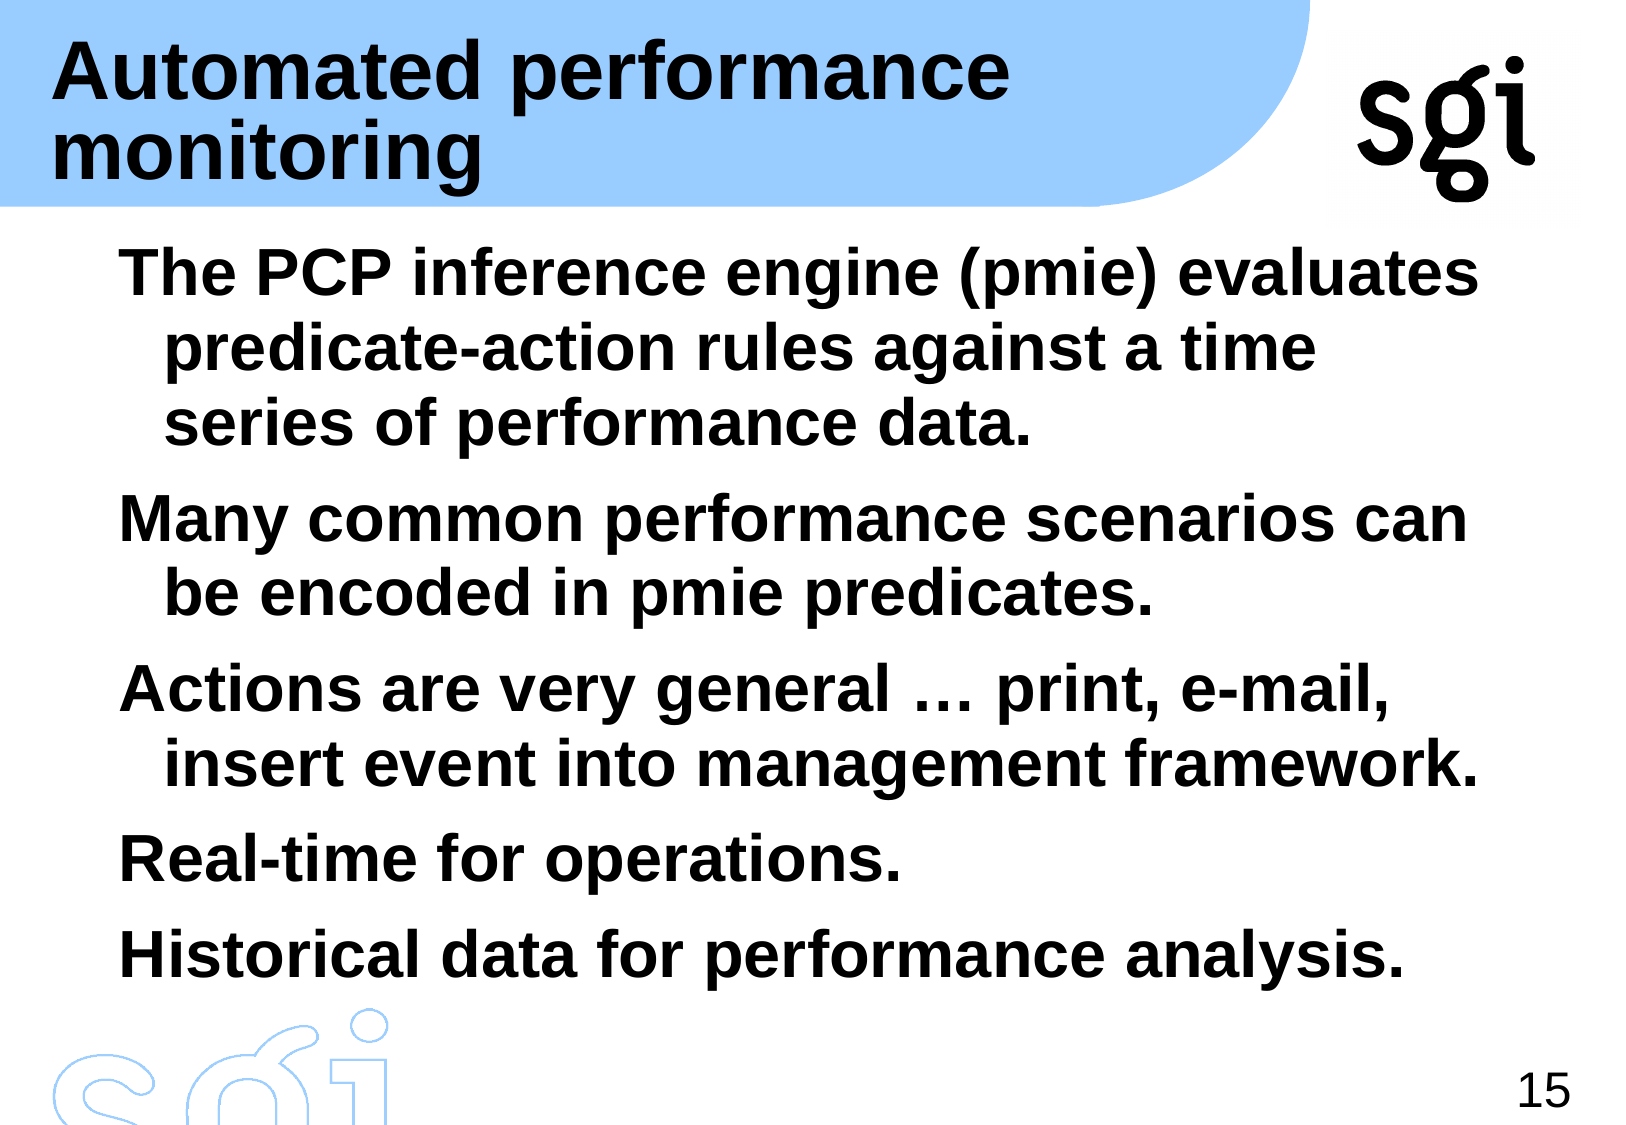

# Automated performance monitoring
The PCP inference engine (pmie) evaluates predicate-action rules against a time series of performance data.
Many common performance scenarios can be encoded in pmie predicates.
Actions are very general … print, e-mail, insert event into management framework.
Real-time for operations.
Historical data for performance analysis.